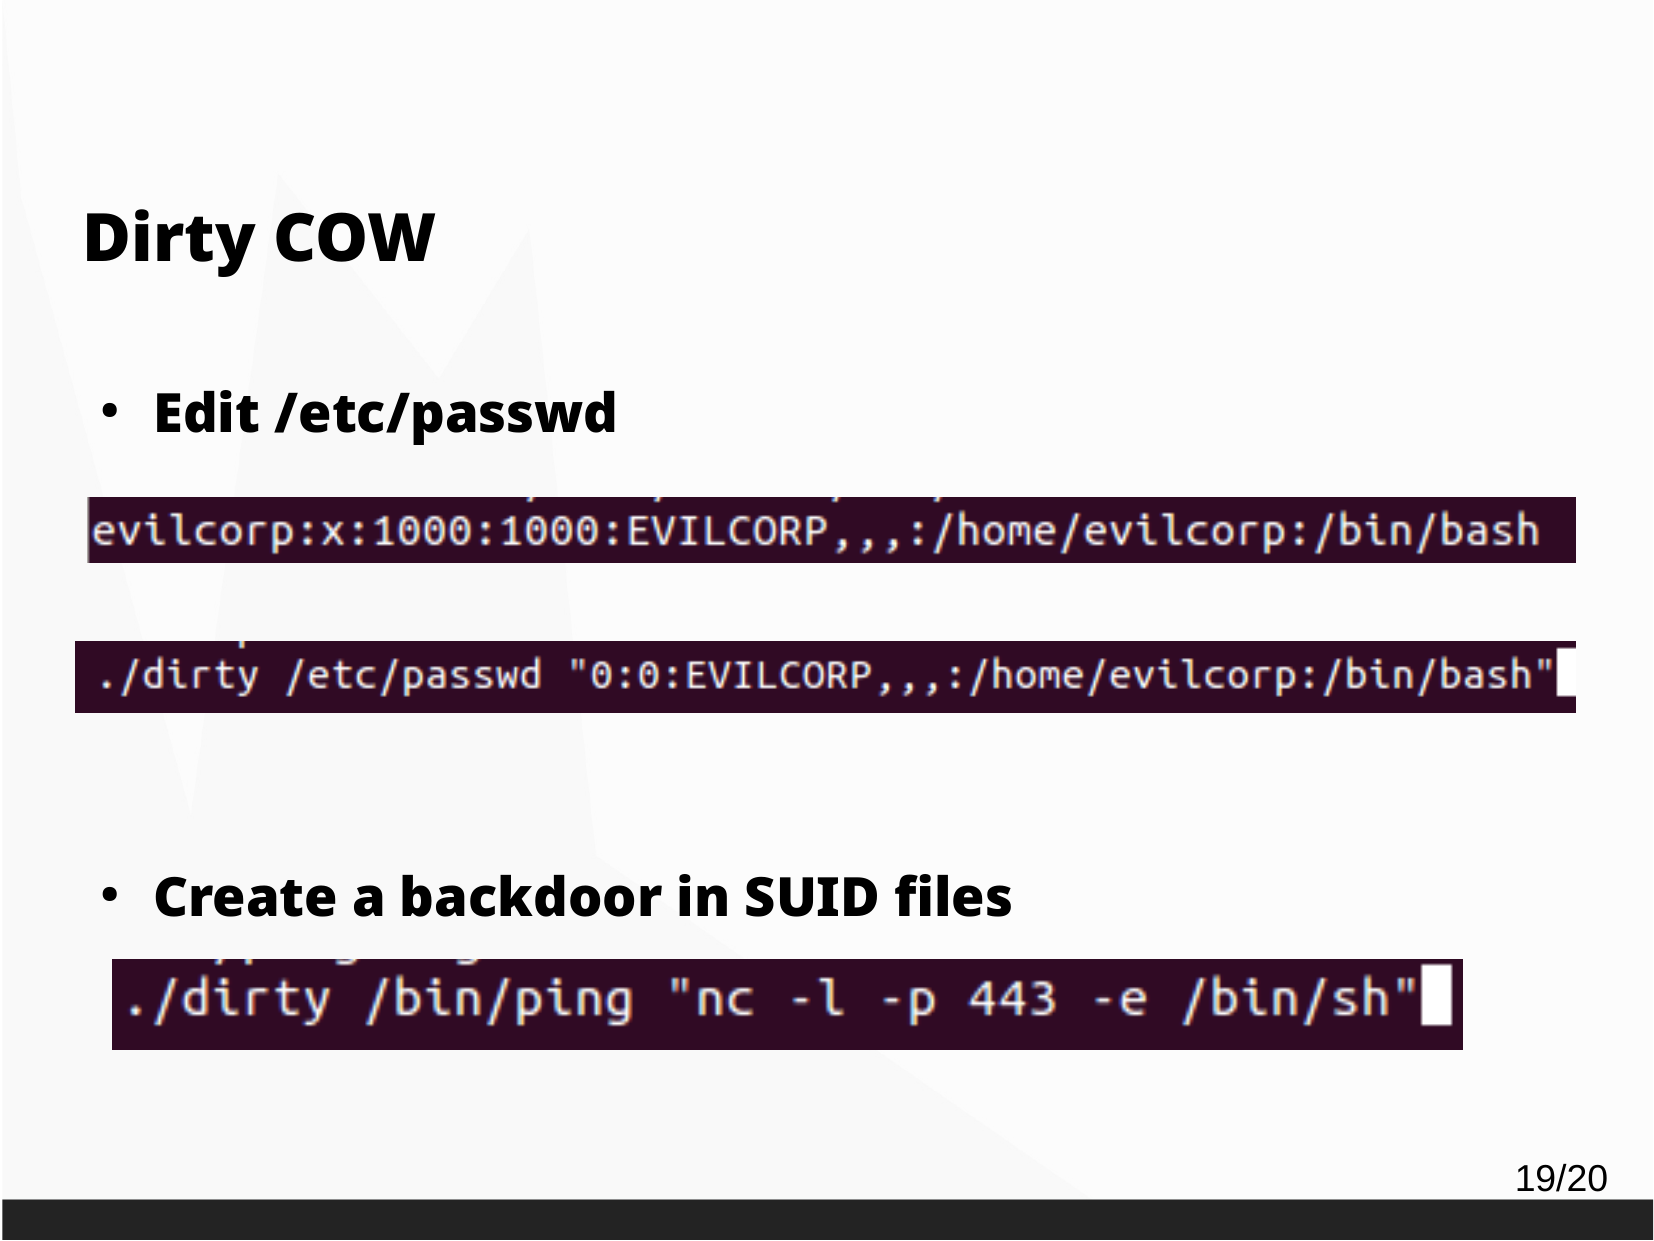

# Dirty COW
Edit /etc/passwd
Create a backdoor in SUID files
19/20